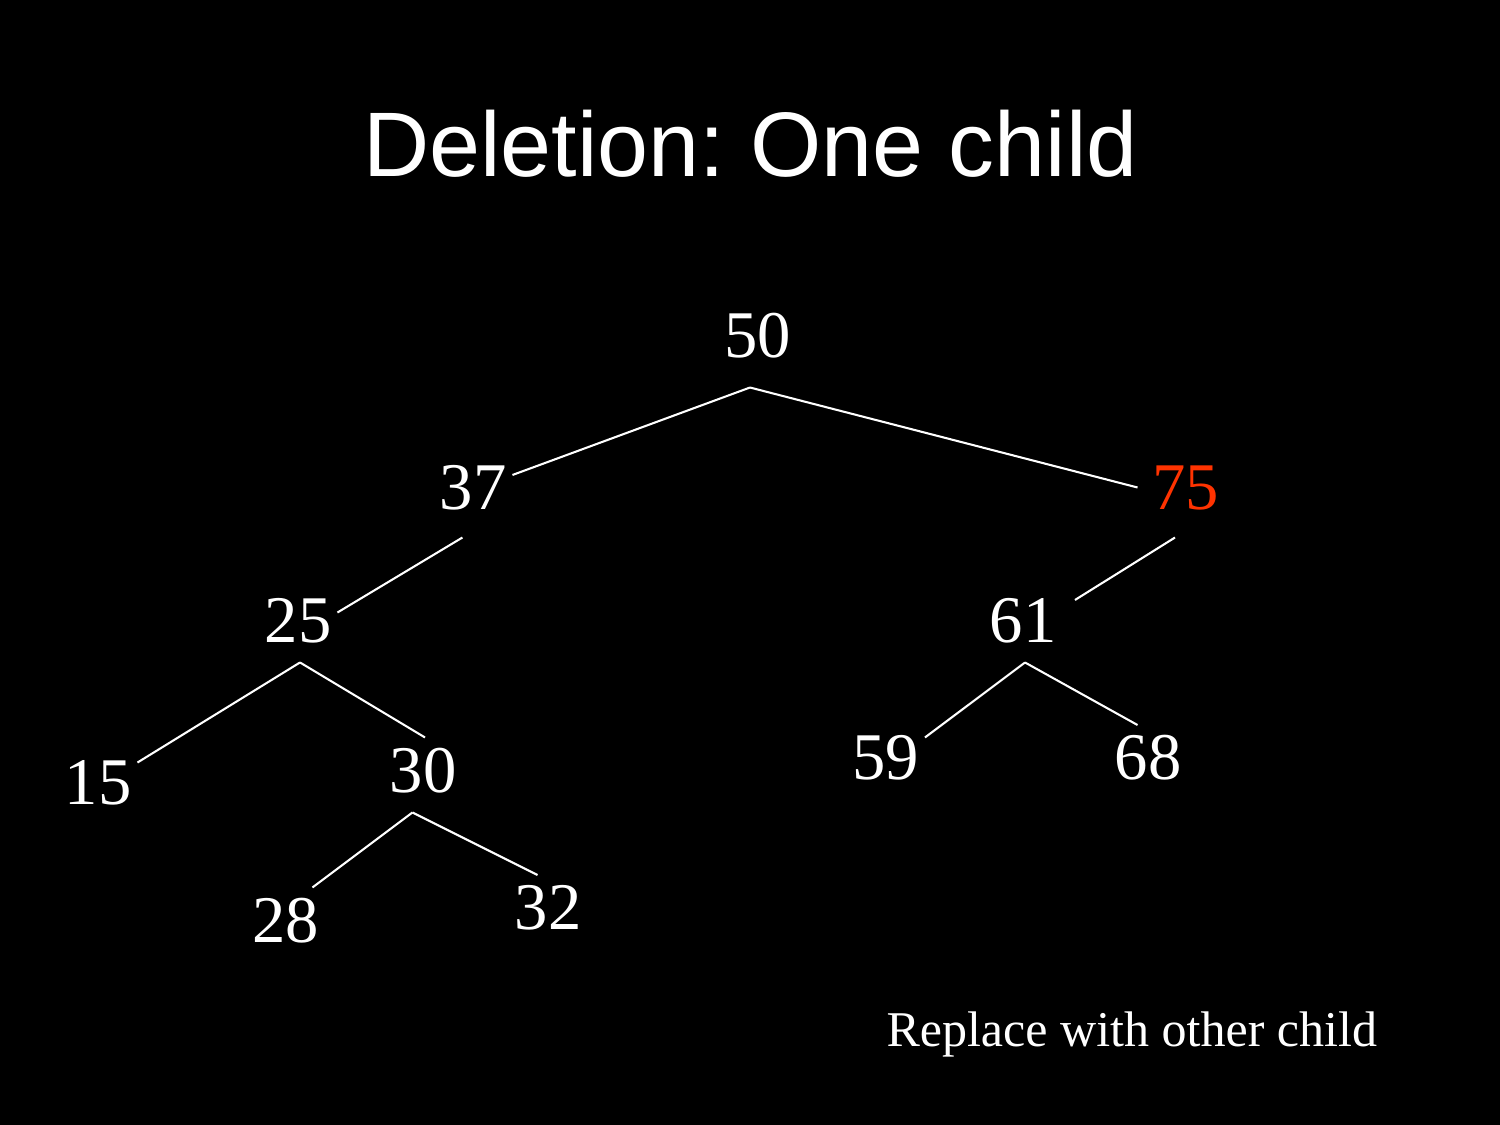

# Deletion: One child
50
37
75
25
61
59
68
30
15
32
28
Replace with other child